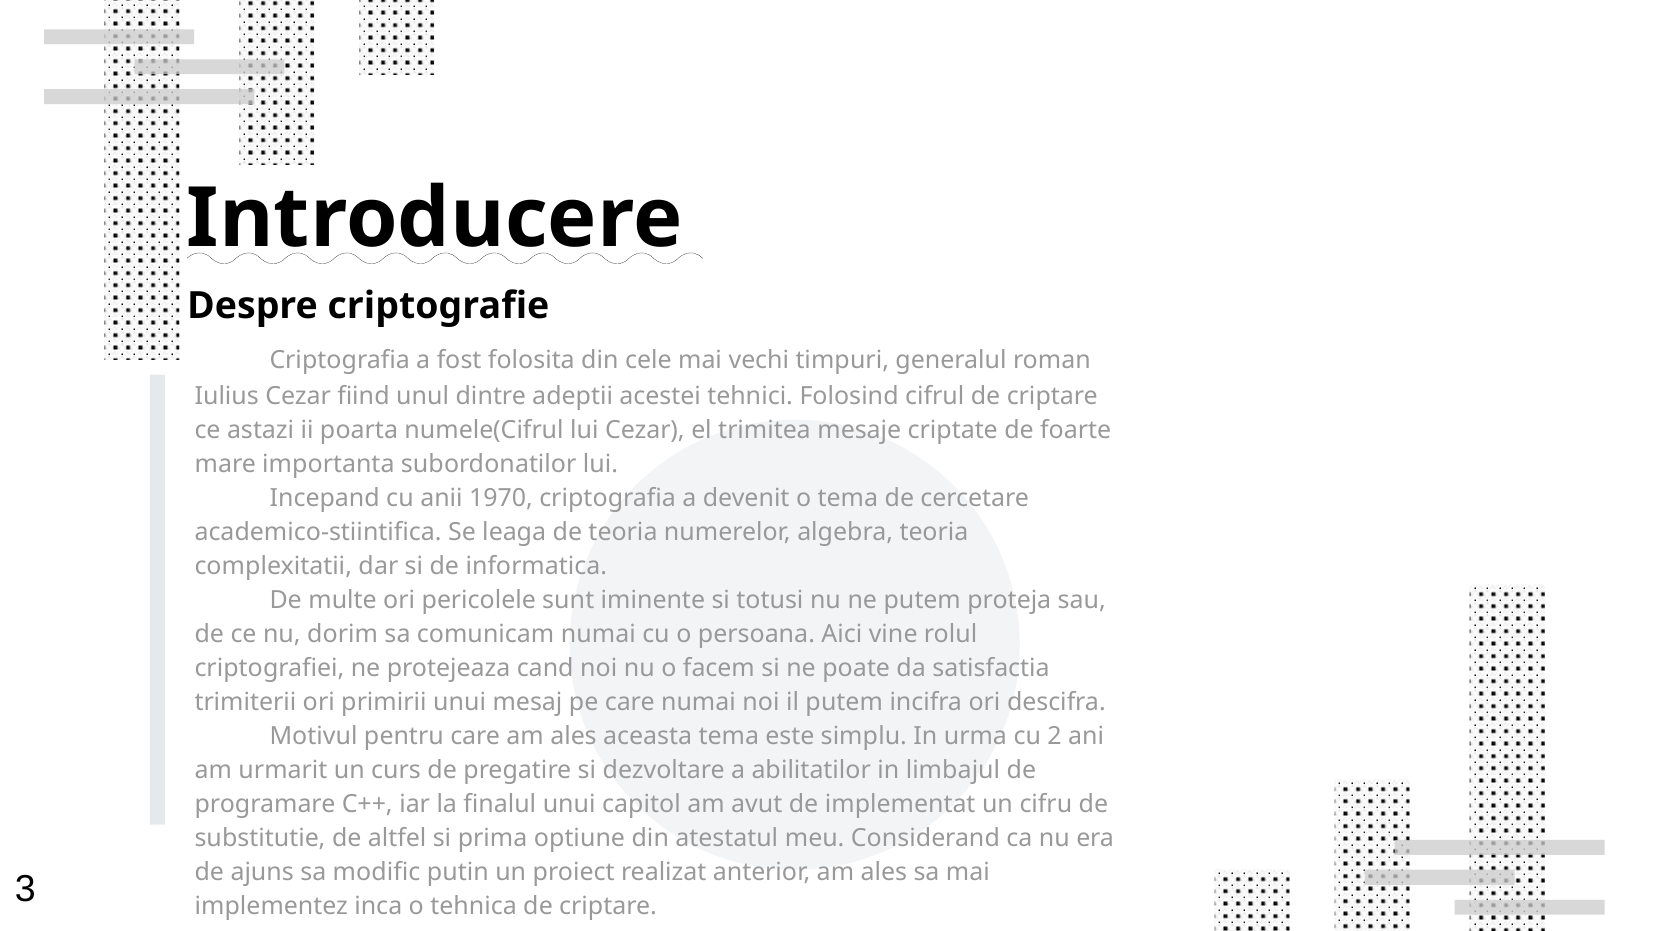

Introducere
Despre criptografie
	Criptografia a fost folosita din cele mai vechi timpuri, generalul roman Iulius Cezar fiind unul dintre adeptii acestei tehnici. Folosind cifrul de criptare ce astazi ii poarta numele(Cifrul lui Cezar), el trimitea mesaje criptate de foarte mare importanta subordonatilor lui.
	Incepand cu anii 1970, criptografia a devenit o tema de cercetare academico-stiintifica. Se leaga de teoria numerelor, algebra, teoria complexitatii, dar si de informatica.
	De multe ori pericolele sunt iminente si totusi nu ne putem proteja sau, de ce nu, dorim sa comunicam numai cu o persoana. Aici vine rolul criptografiei, ne protejeaza cand noi nu o facem si ne poate da satisfactia trimiterii ori primirii unui mesaj pe care numai noi il putem incifra ori descifra.
	Motivul pentru care am ales aceasta tema este simplu. In urma cu 2 ani am urmarit un curs de pregatire si dezvoltare a abilitatilor in limbajul de programare C++, iar la finalul unui capitol am avut de implementat un cifru de substitutie, de altfel si prima optiune din atestatul meu. Considerand ca nu era de ajuns sa modific putin un proiect realizat anterior, am ales sa mai implementez inca o tehnica de criptare.